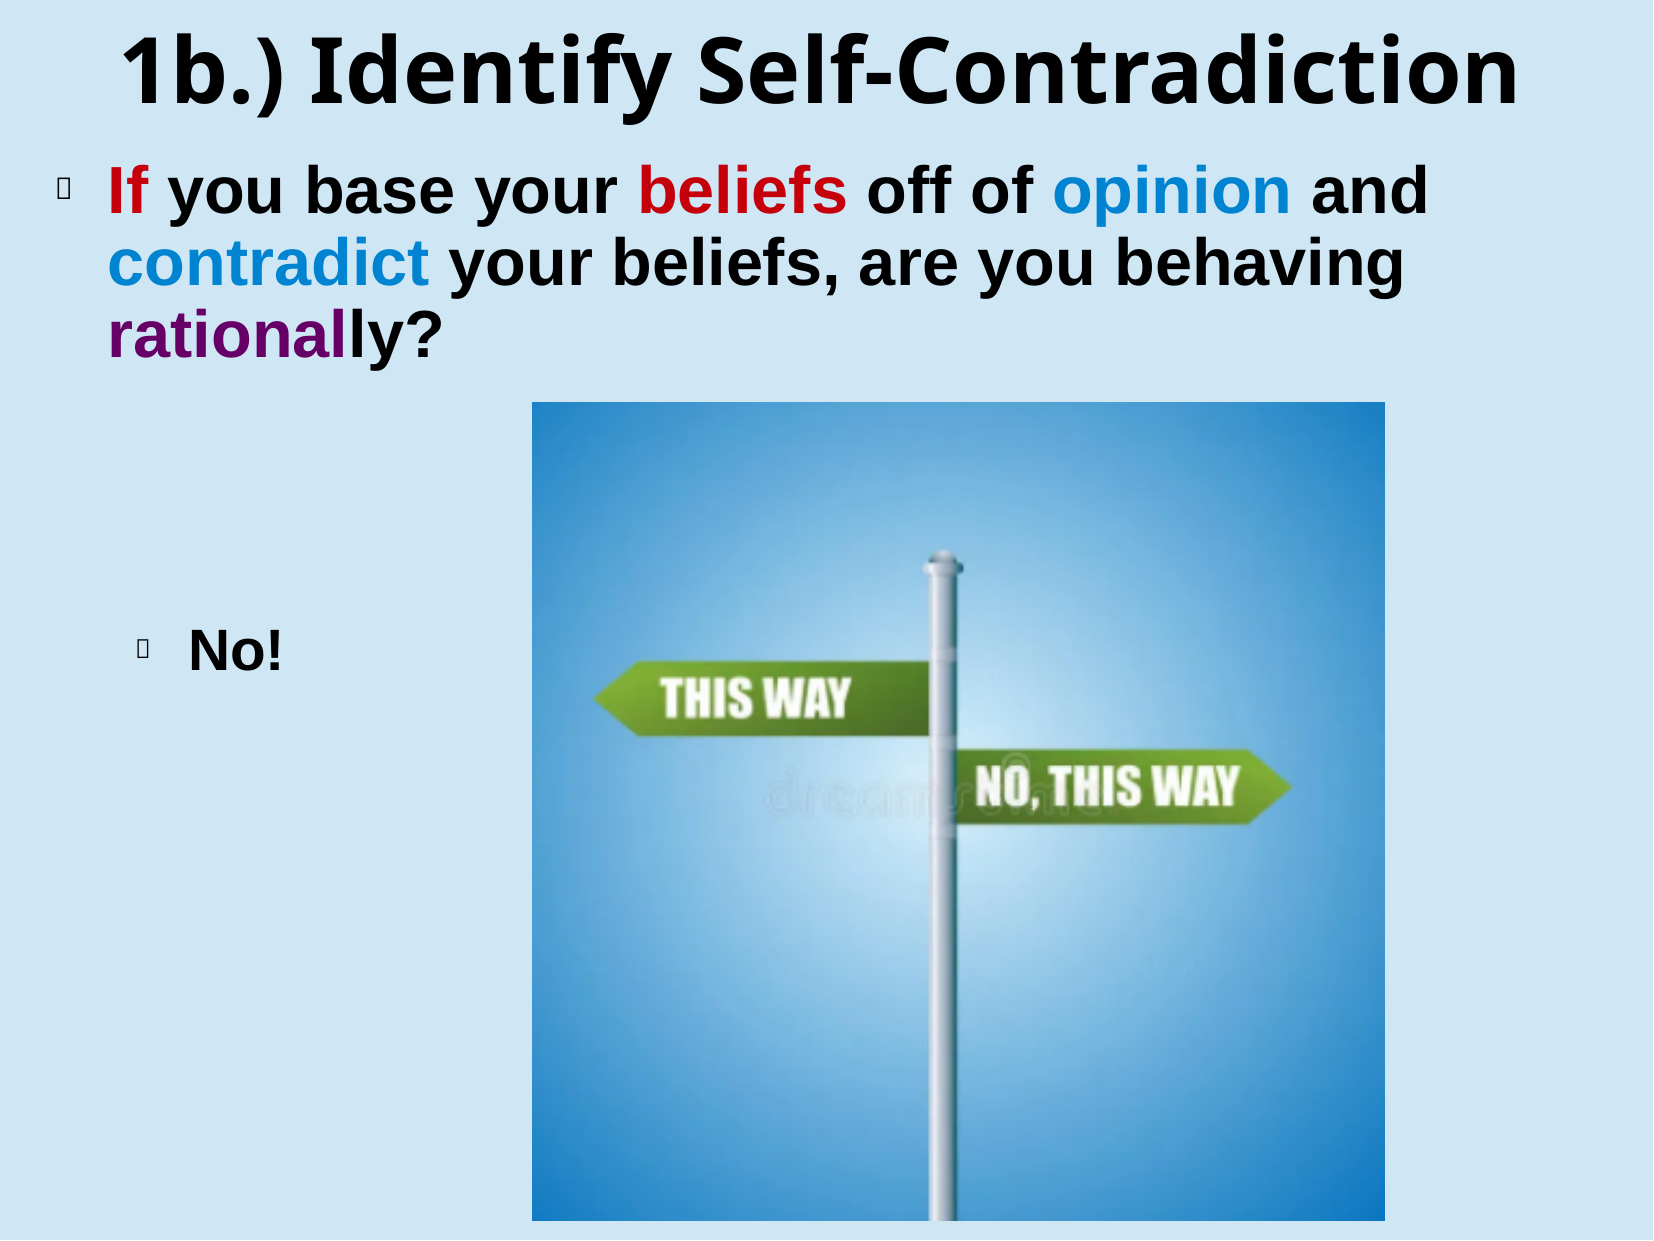

# 1b.) Identify Self-Contradiction
If you base your beliefs off of opinion and contradict your beliefs, are you behaving rationally?
No!